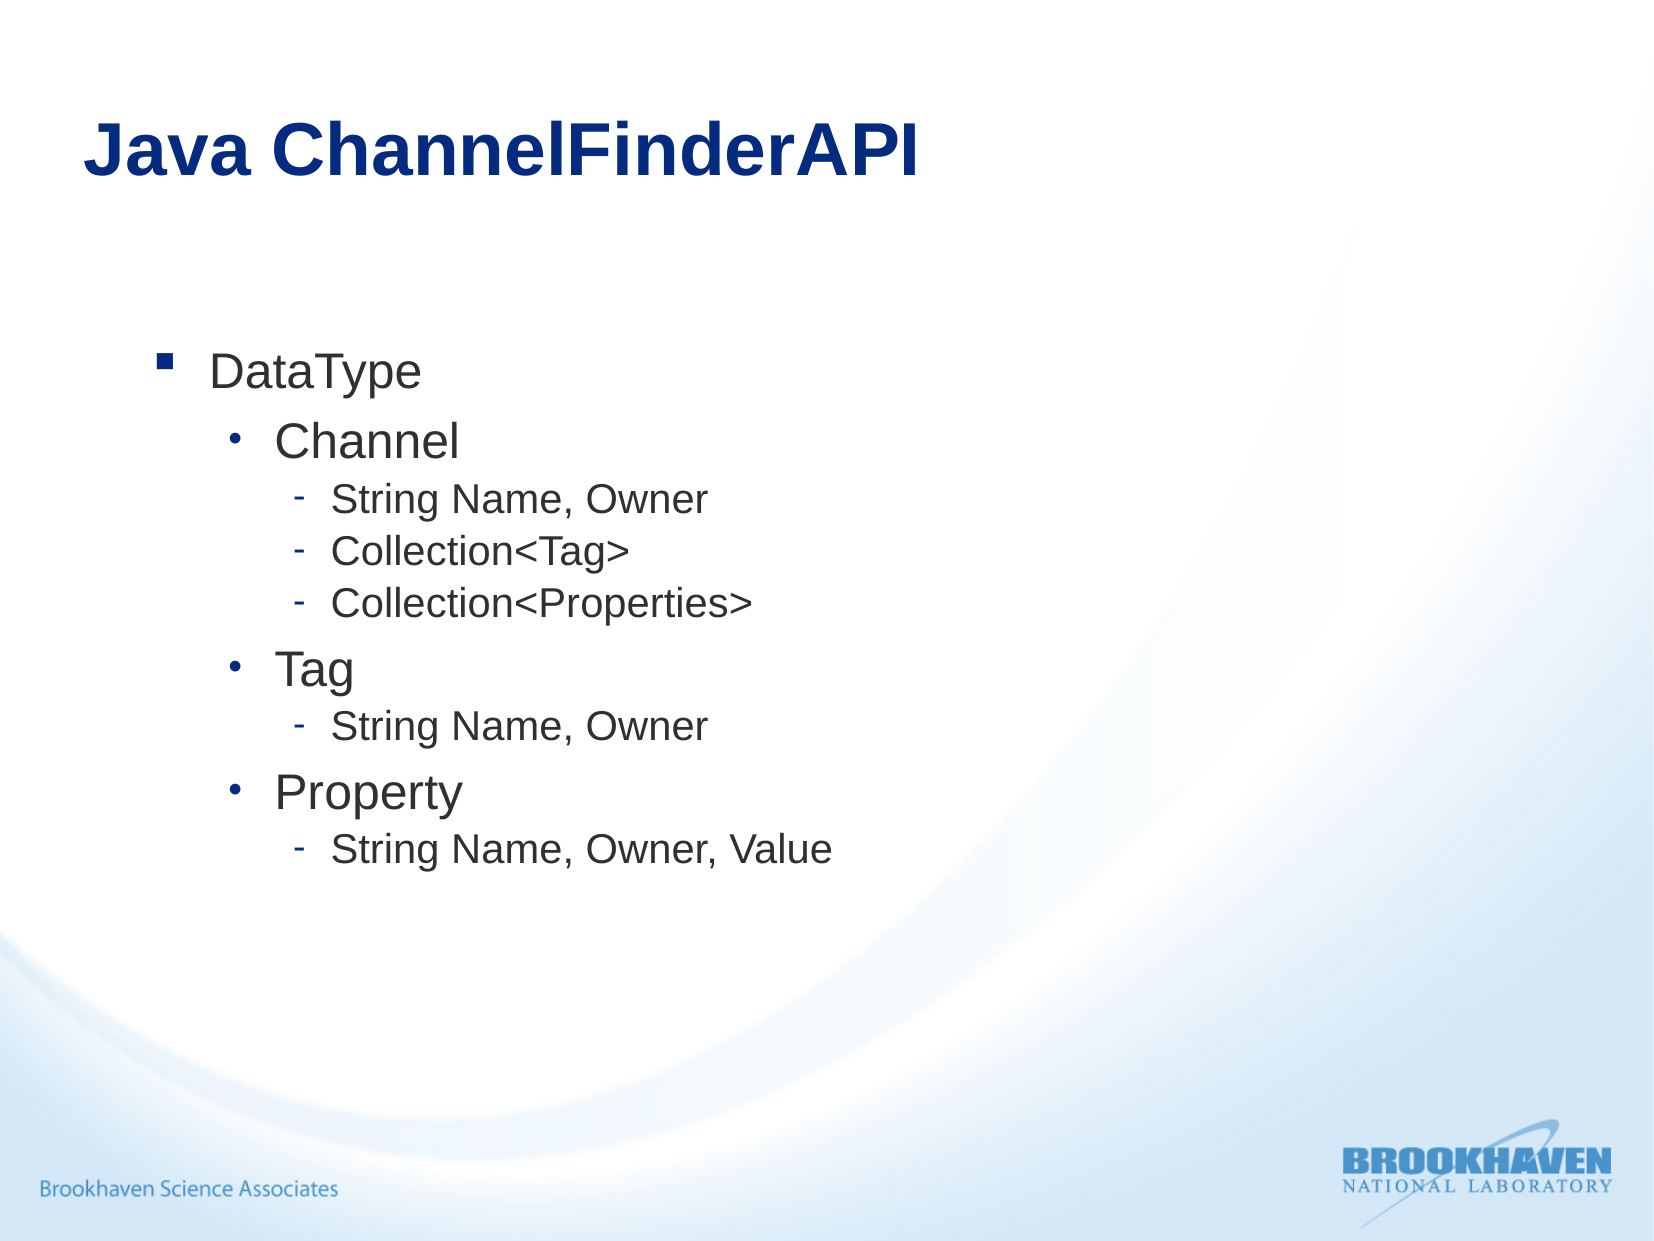

# Java ChannelFinderAPI
DataType
Channel
String Name, Owner
Collection<Tag>
Collection<Properties>
Tag
String Name, Owner
Property
String Name, Owner, Value